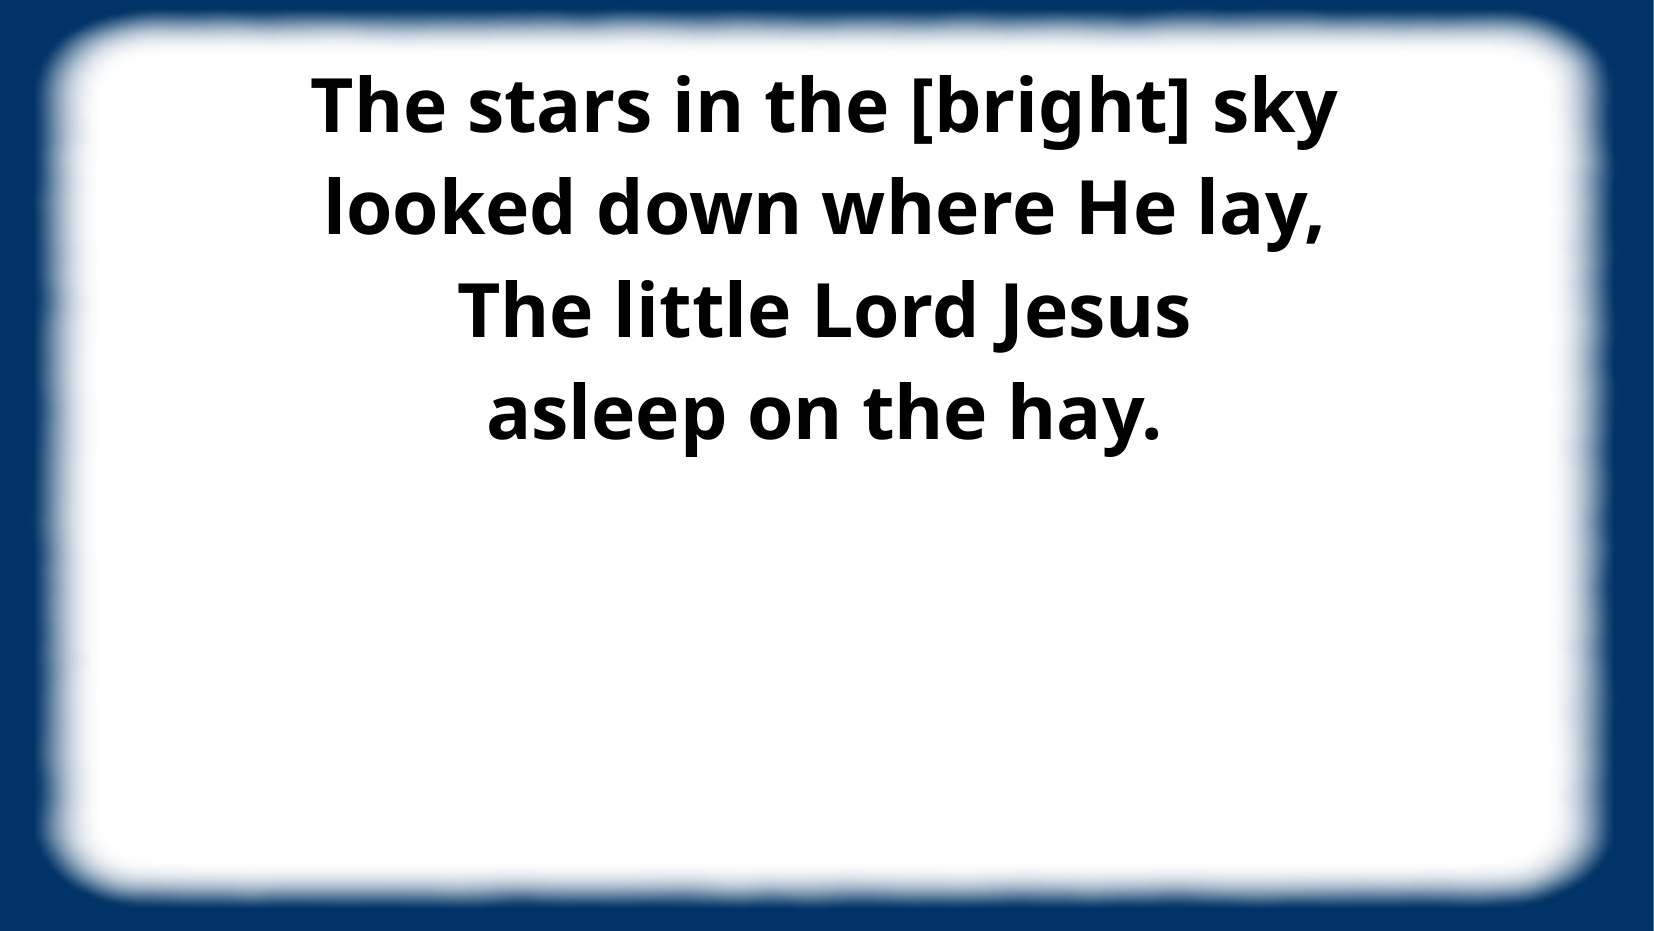

The stars in the [bright] sky
looked down where He lay,
The little Lord Jesus
asleep on the hay.